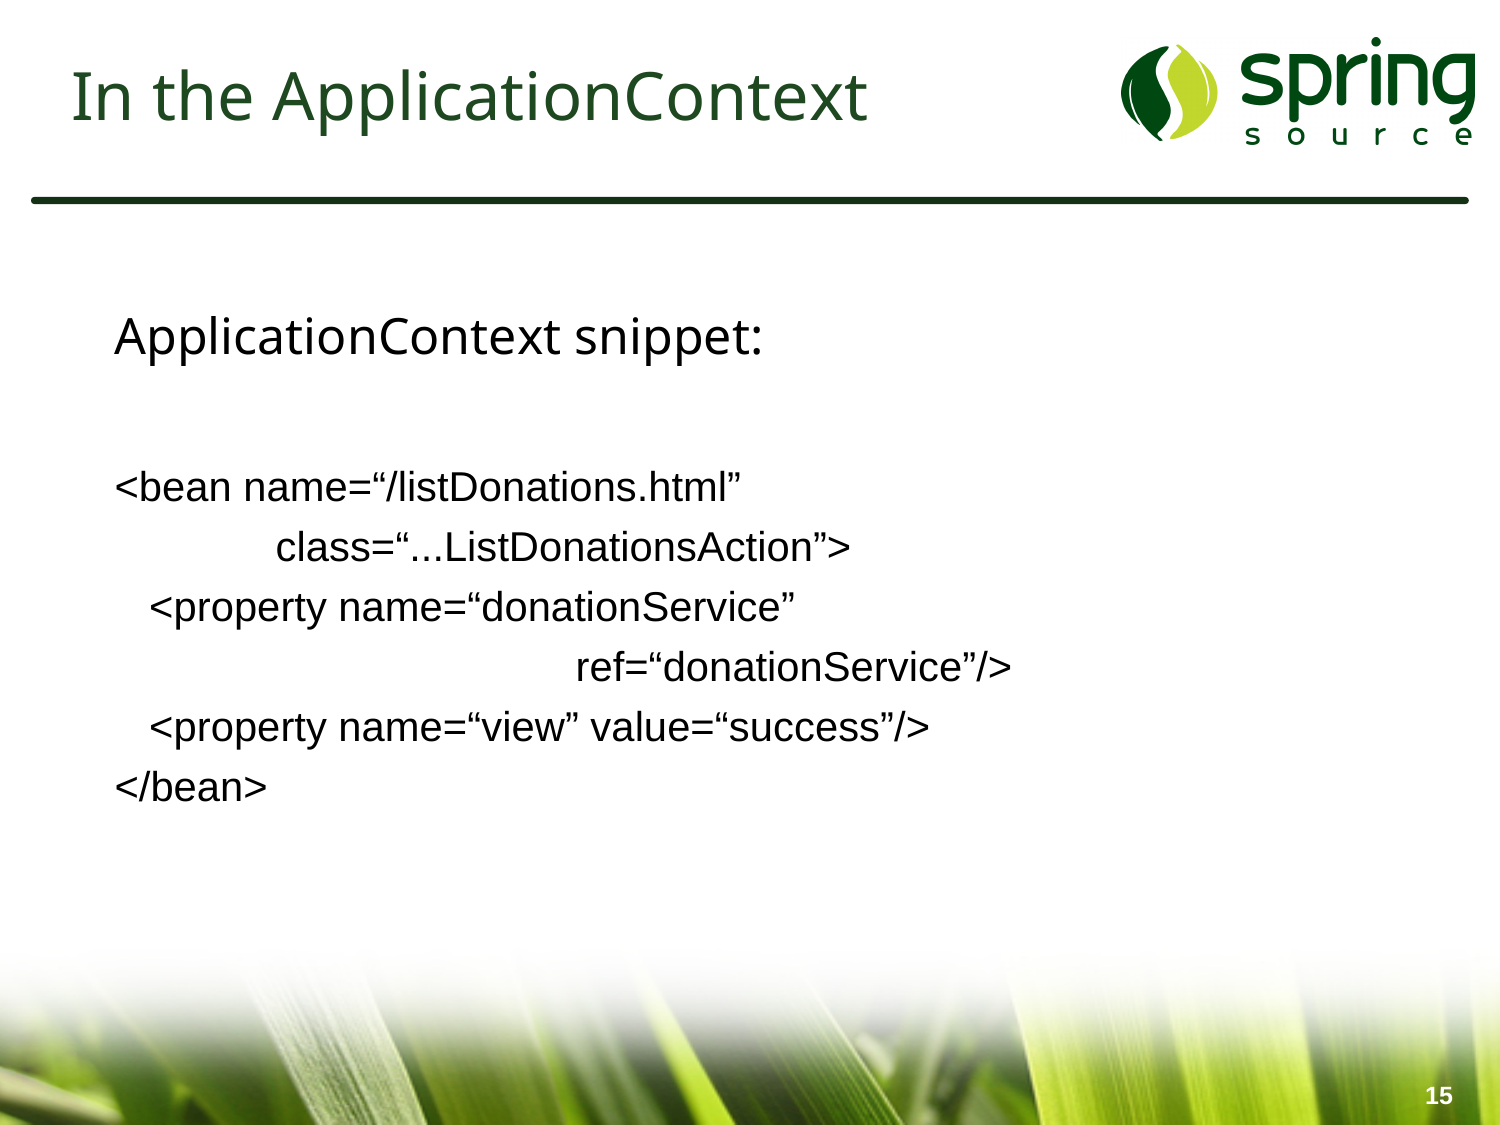

# In the ApplicationContext
ApplicationContext snippet:
<bean name=“/listDonations.html”
		 class=“...ListDonationsAction”>
 <property name=“donationService”
				 ref=“donationService”/>
 <property name=“view” value=“success”/>
</bean>